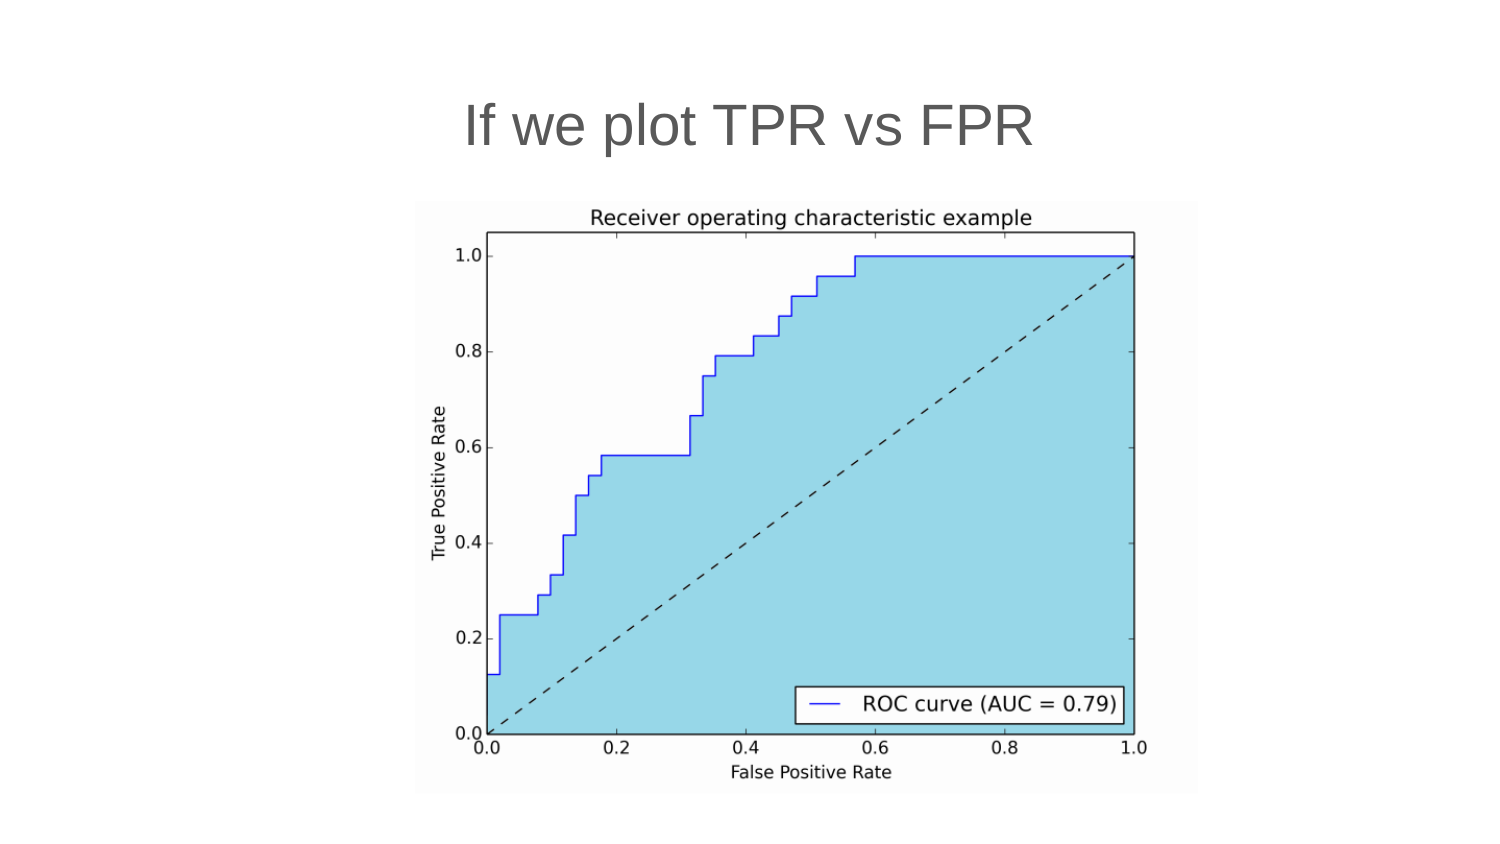

# If we plot TPR vs FPR